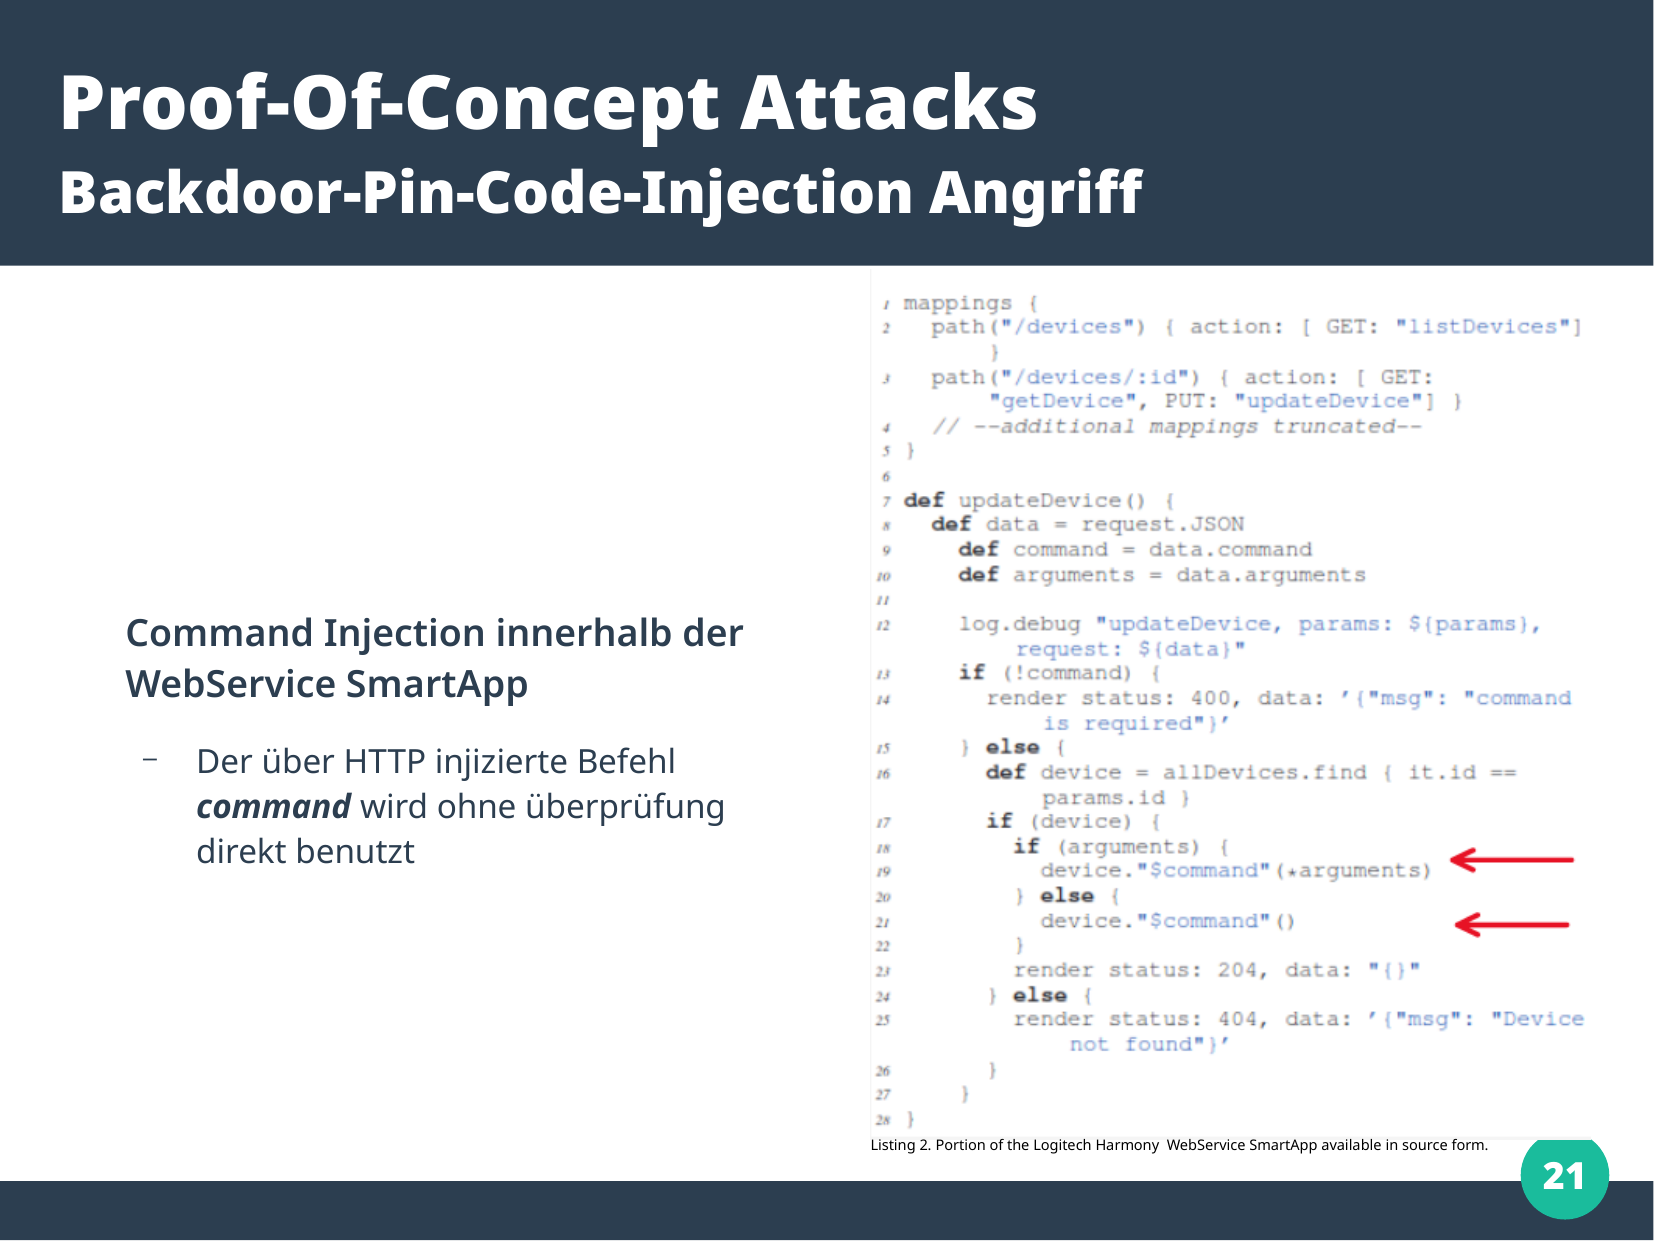

# Proof-Of-Concept Attacks Backdoor-Pin-Code-Injection Angriff
Command Injection innerhalb der
WebService SmartApp
Der über HTTP injizierte Befehl
command wird ohne überprüfung
direkt benutzt
21
Listing 2. Portion of the Logitech Harmony WebService SmartApp available in source form.